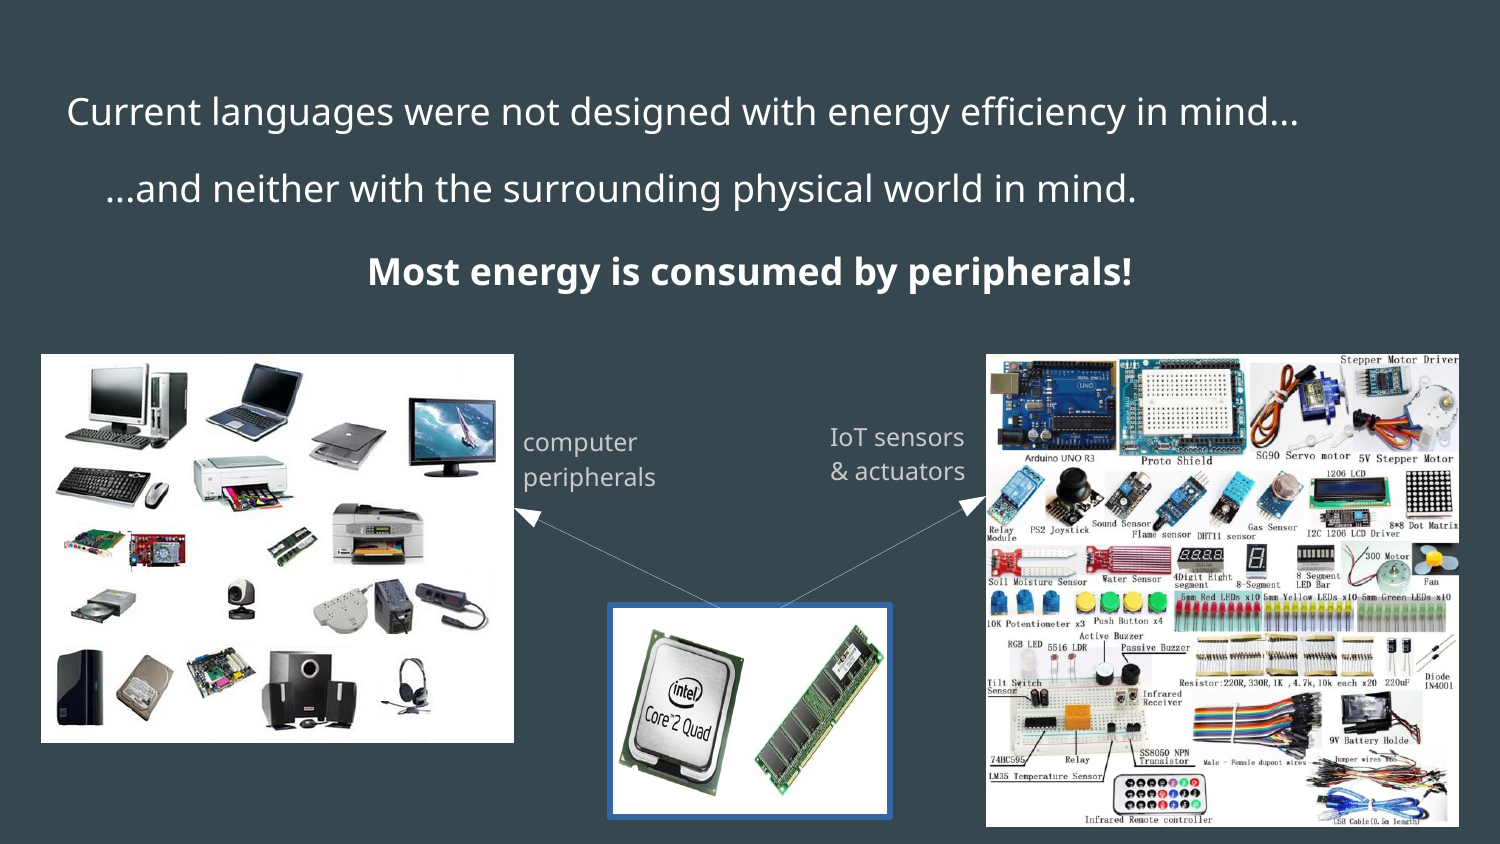

# Current languages were not designed with energy efficiency in mind...
 ...and neither with the surrounding physical world in mind.
Most energy is consumed by peripherals!
IoT sensors
& actuators
computer
peripherals